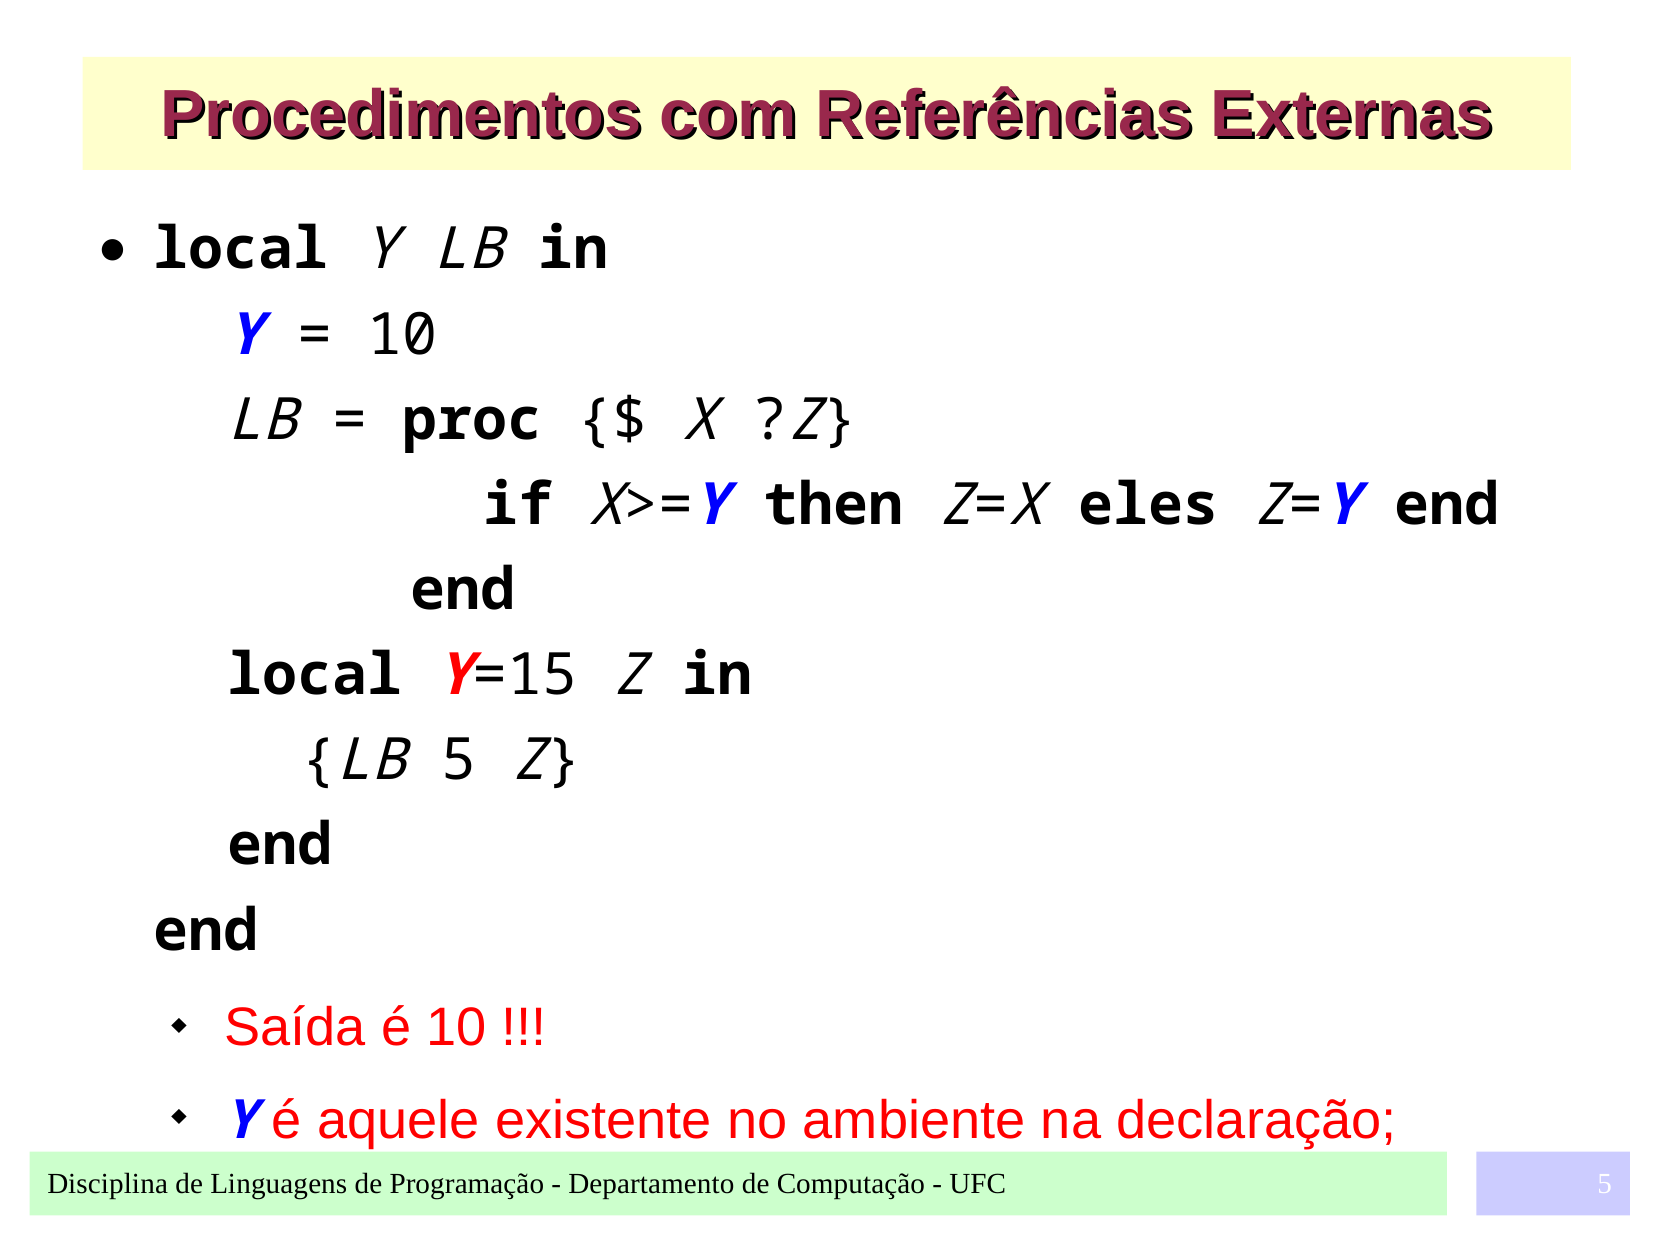

# Procedimentos com Referências Externas
local Y LB in
	Y = 10
	LB = proc {$ X ?Z}
			 	 if X>=Y then Z=X eles Z=Y end
			 end
	local Y=15 Z in
		{LB 5 Z}
	end
end
Saída é 10 !!!
Y é aquele existente no ambiente na declaração;
Disciplina de Linguagens de Programação - Departamento de Computação - UFC
5